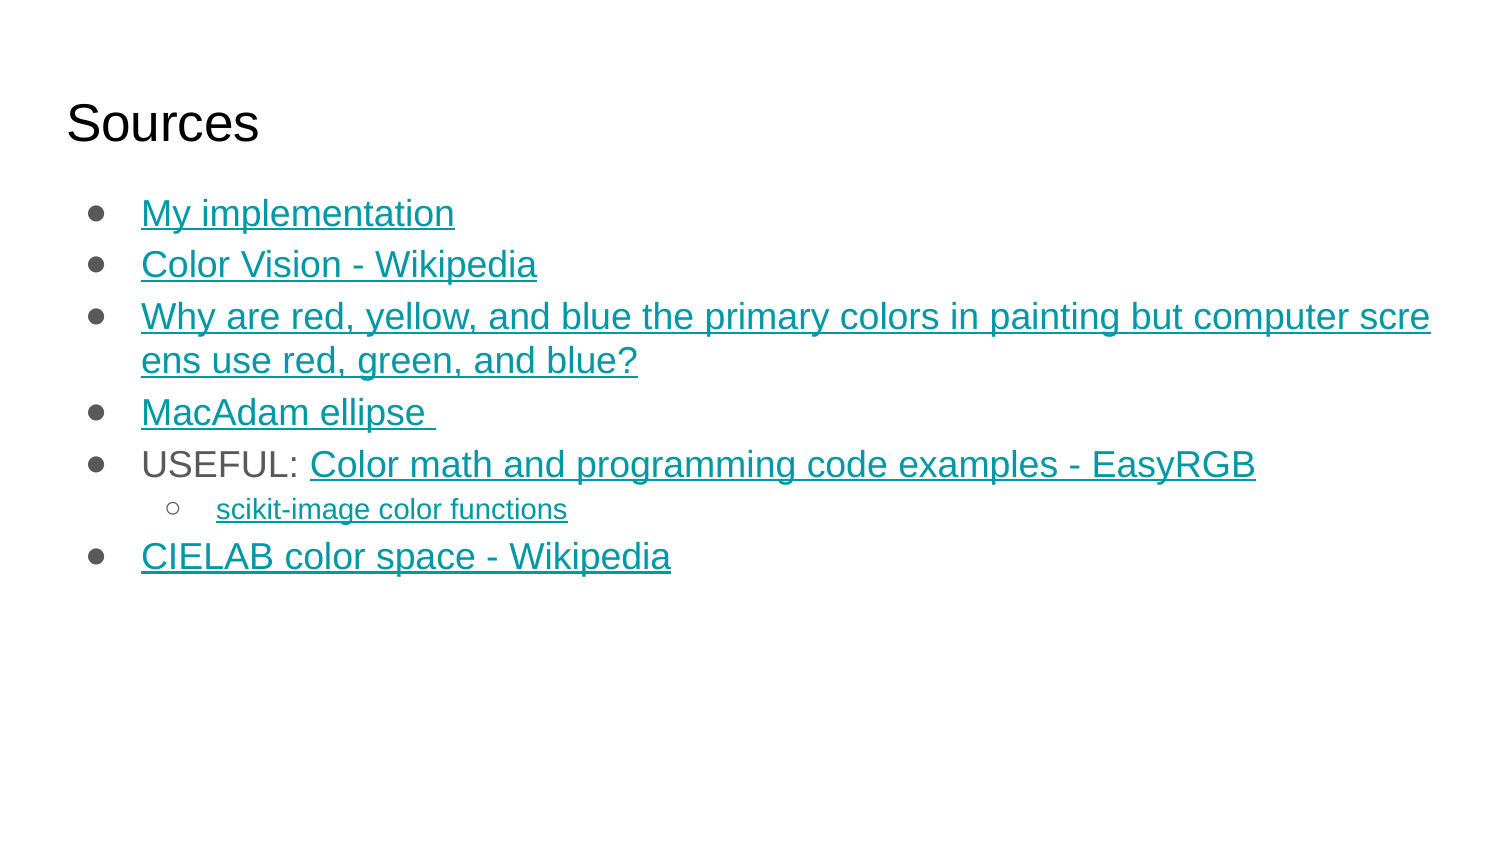

# Sources
My implementation
Color Vision - Wikipedia
Why are red, yellow, and blue the primary colors in painting but computer screens use red, green, and blue?
MacAdam ellipse
USEFUL: Color math and programming code examples - EasyRGB
scikit-image color functions
CIELAB color space - Wikipedia